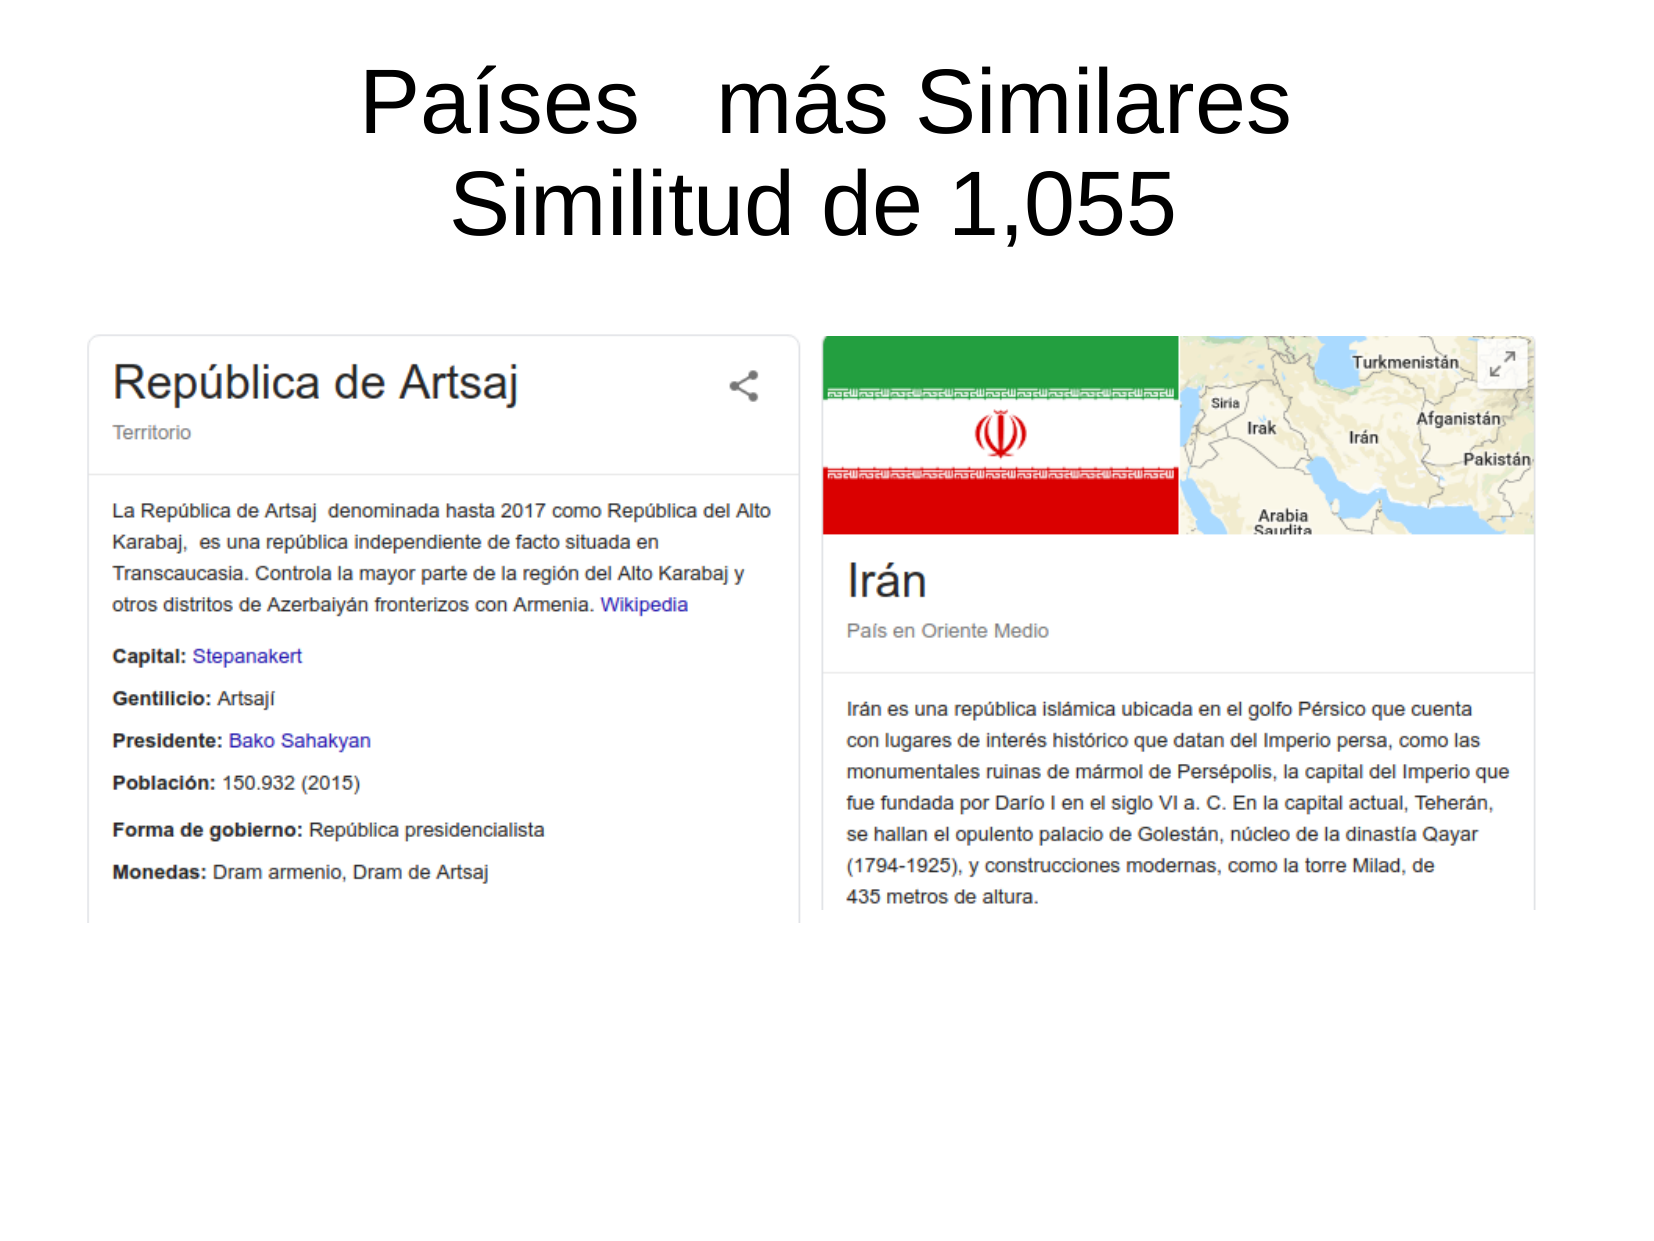

# Países más Similares Similitud de 1,055